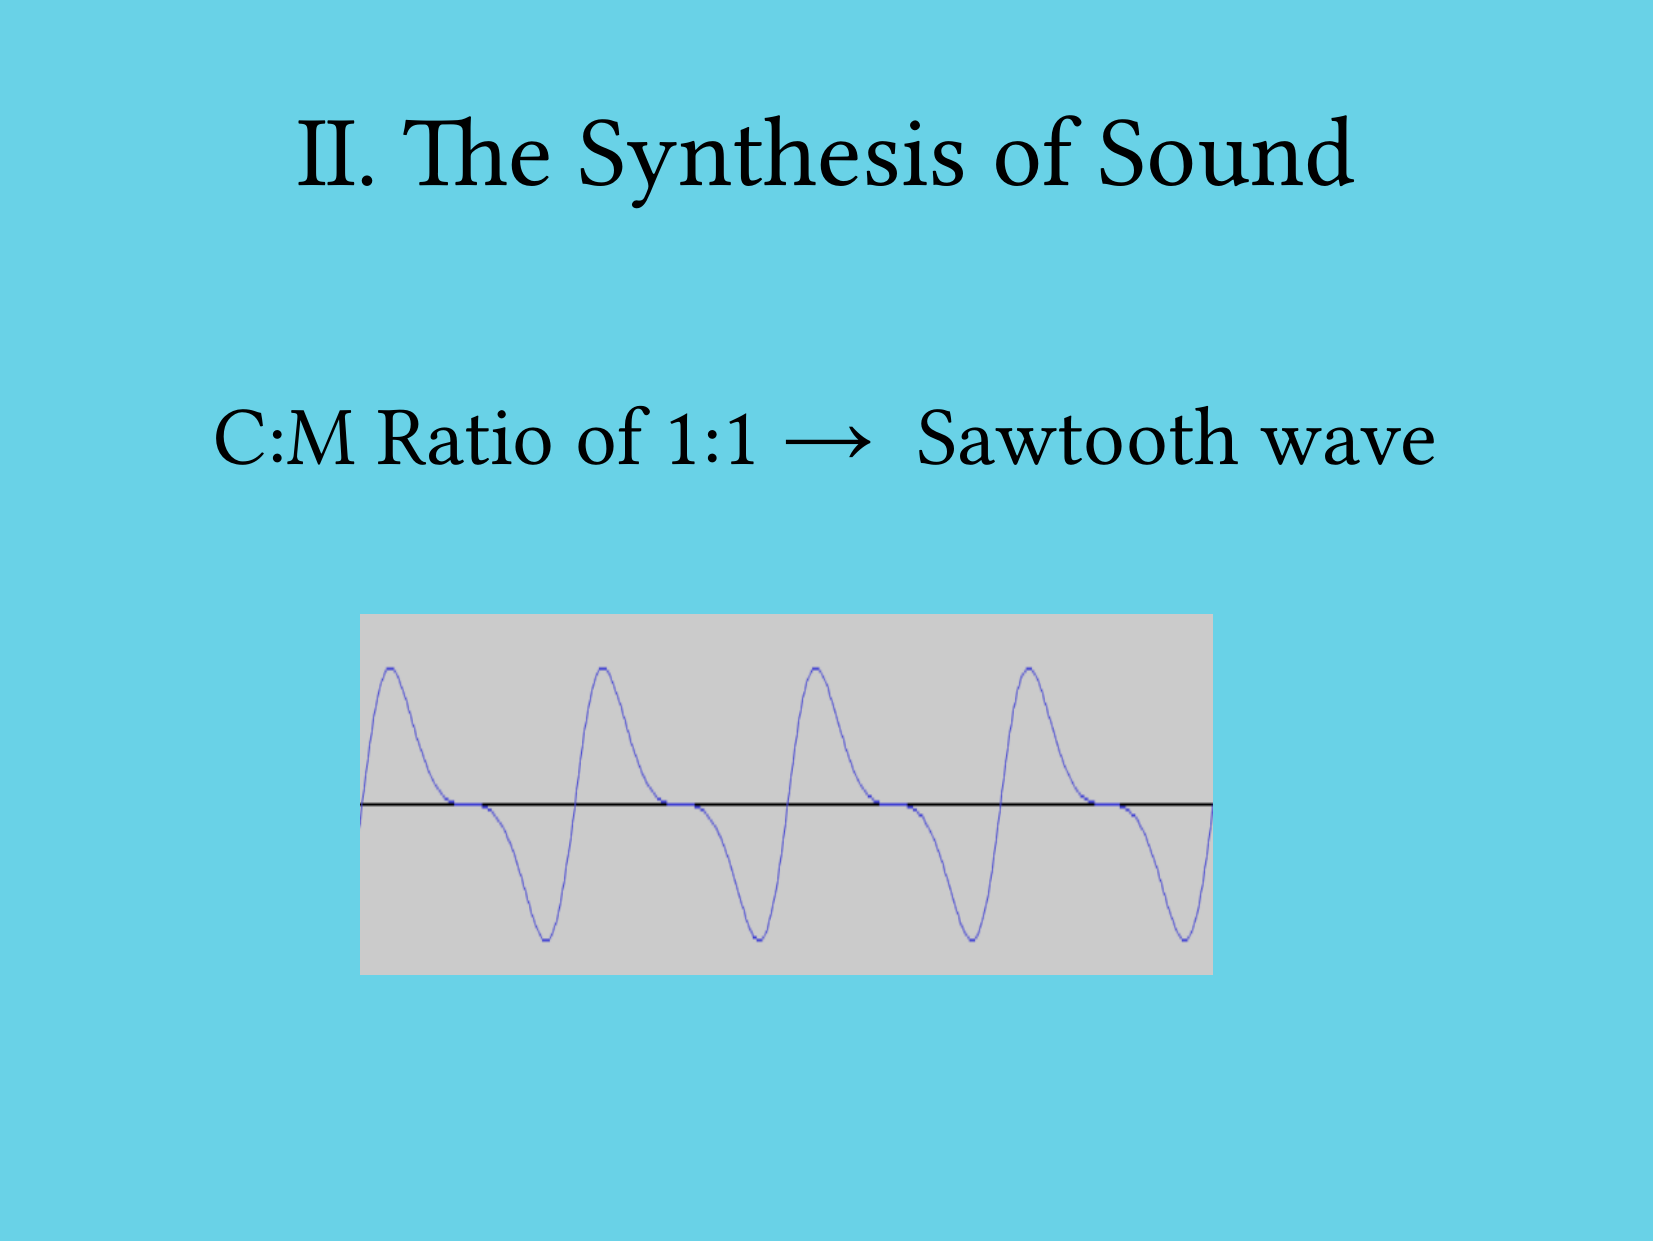

II. The Synthesis of Sound
# C:M Ratio of 1:1 → Sawtooth wave